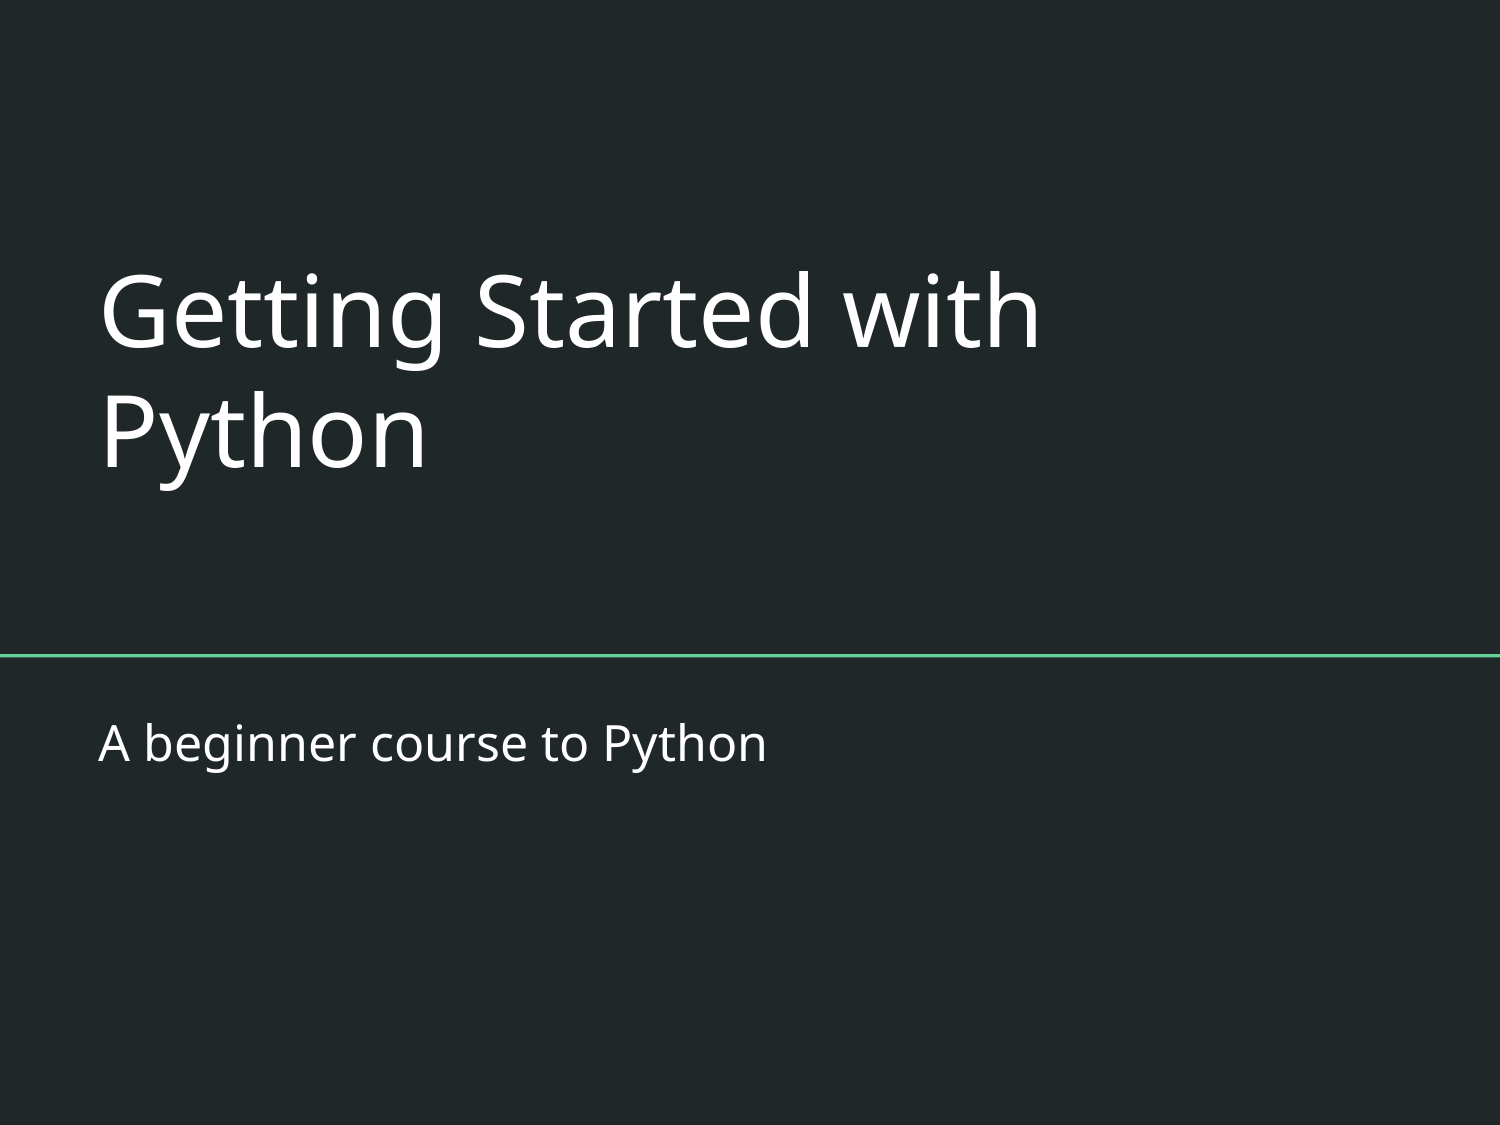

# Getting Started with Python
A beginner course to Python